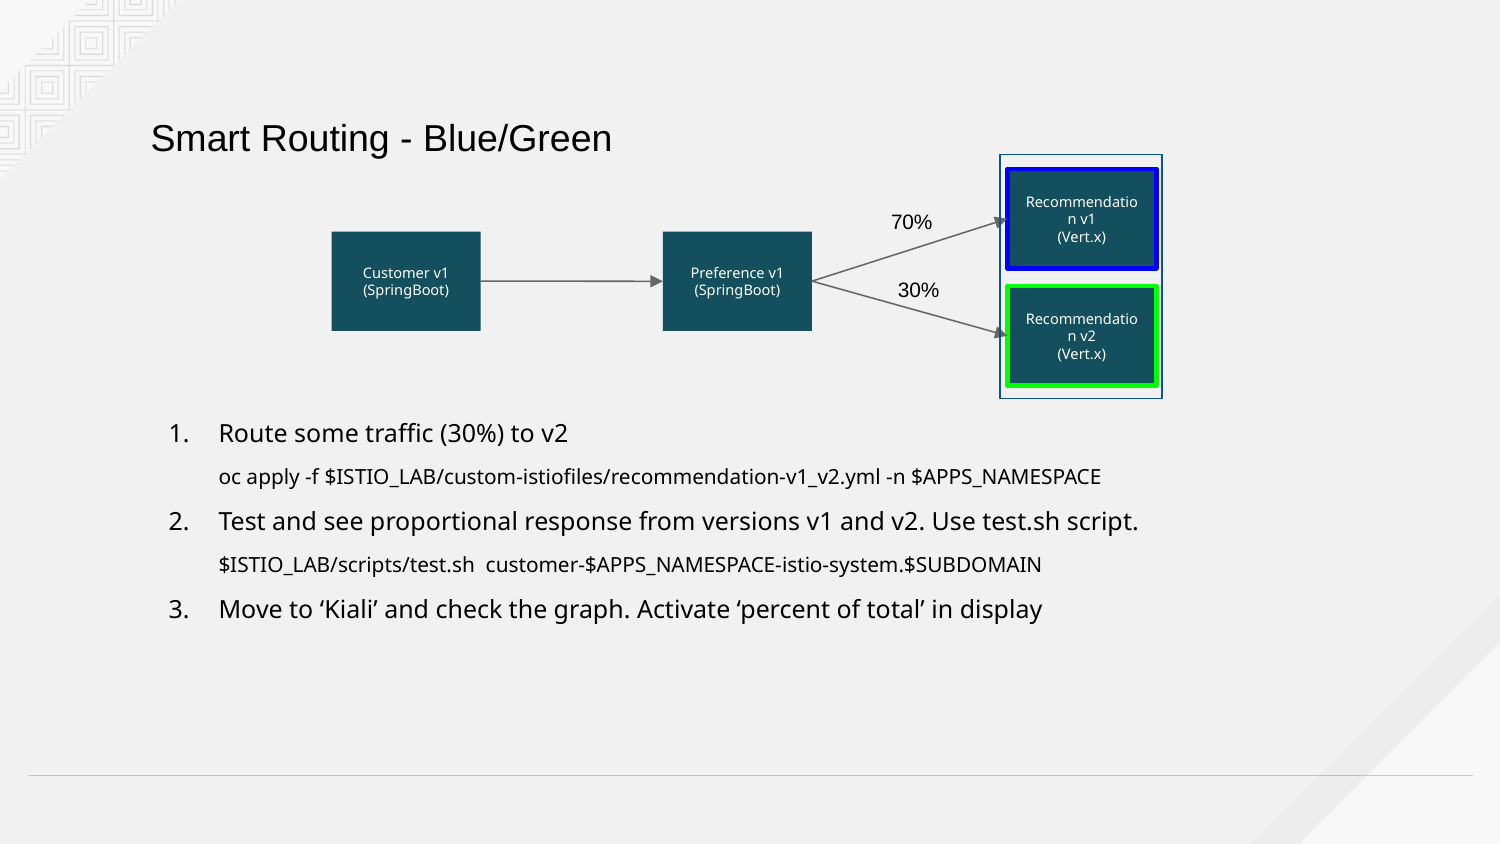

# Smart Routing - Blue/Green
Recommendation v1
(Vert.x)
70%
Customer v1
(SpringBoot)
Preference v1
(SpringBoot)
30%
Recommendation v2
(Vert.x)
Route some traffic (30%) to v2
oc apply -f $ISTIO_LAB/custom-istiofiles/recommendation-v1_v2.yml -n $APPS_NAMESPACE
Test and see proportional response from versions v1 and v2. Use test.sh script.
$ISTIO_LAB/scripts/test.sh customer-$APPS_NAMESPACE-istio-system.$SUBDOMAIN
Move to ‘Kiali’ and check the graph. Activate ‘percent of total’ in display